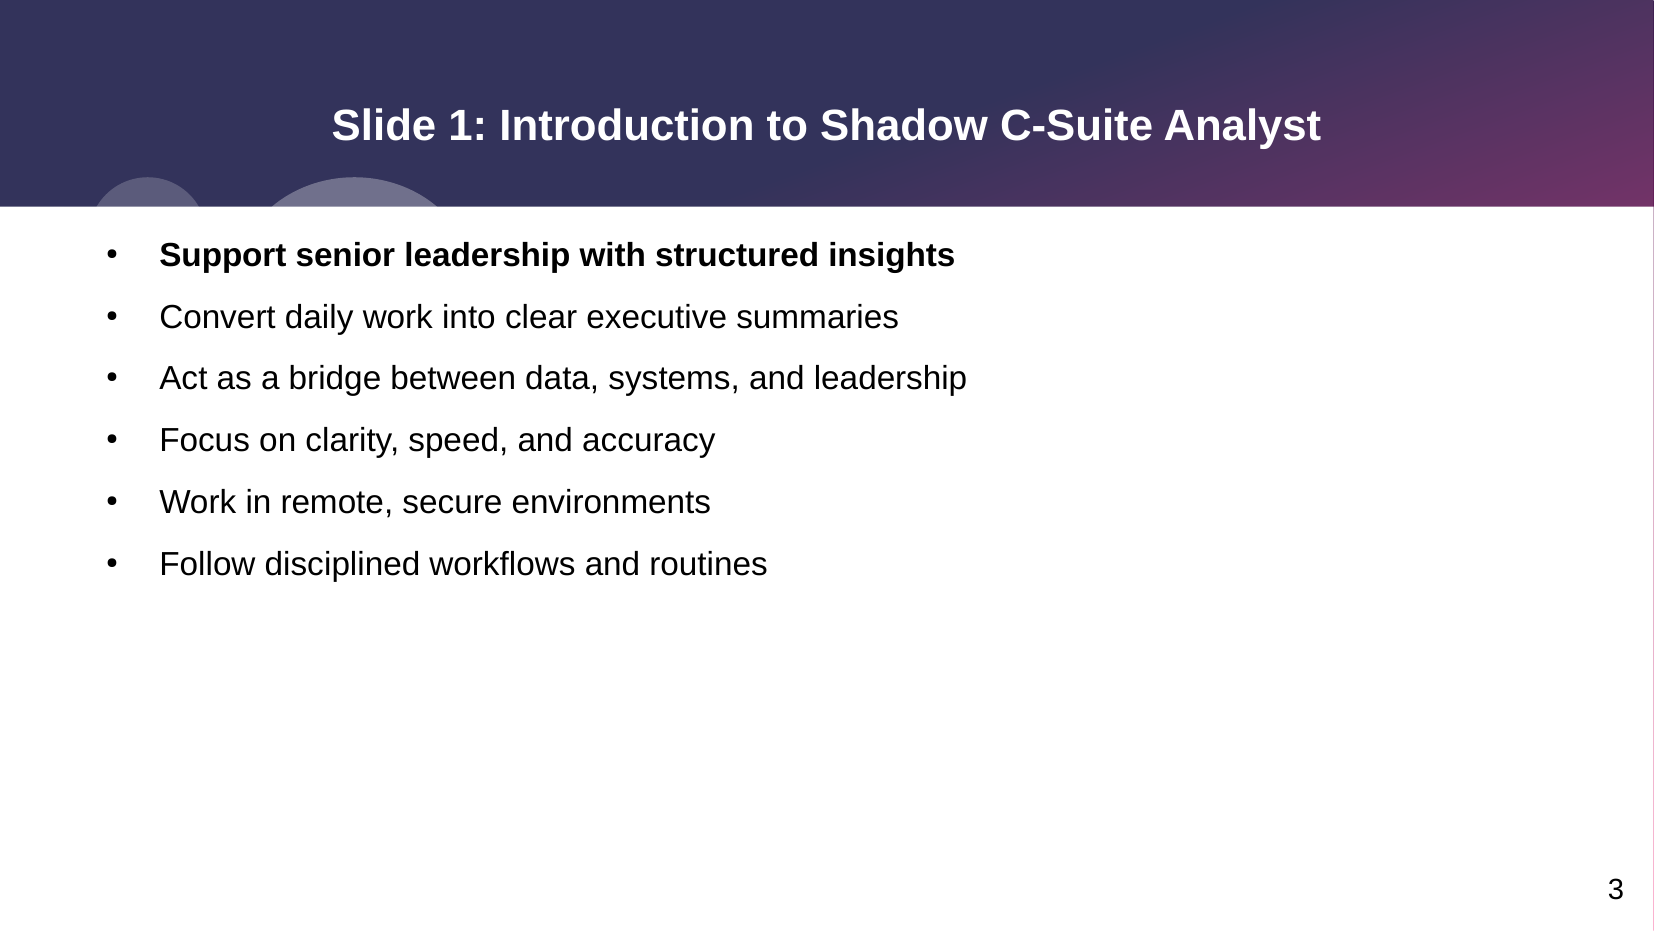

# Slide 1: Introduction to Shadow C-Suite Analyst
Support senior leadership with structured insights
Convert daily work into clear executive summaries
Act as a bridge between data, systems, and leadership
Focus on clarity, speed, and accuracy
Work in remote, secure environments
Follow disciplined workflows and routines